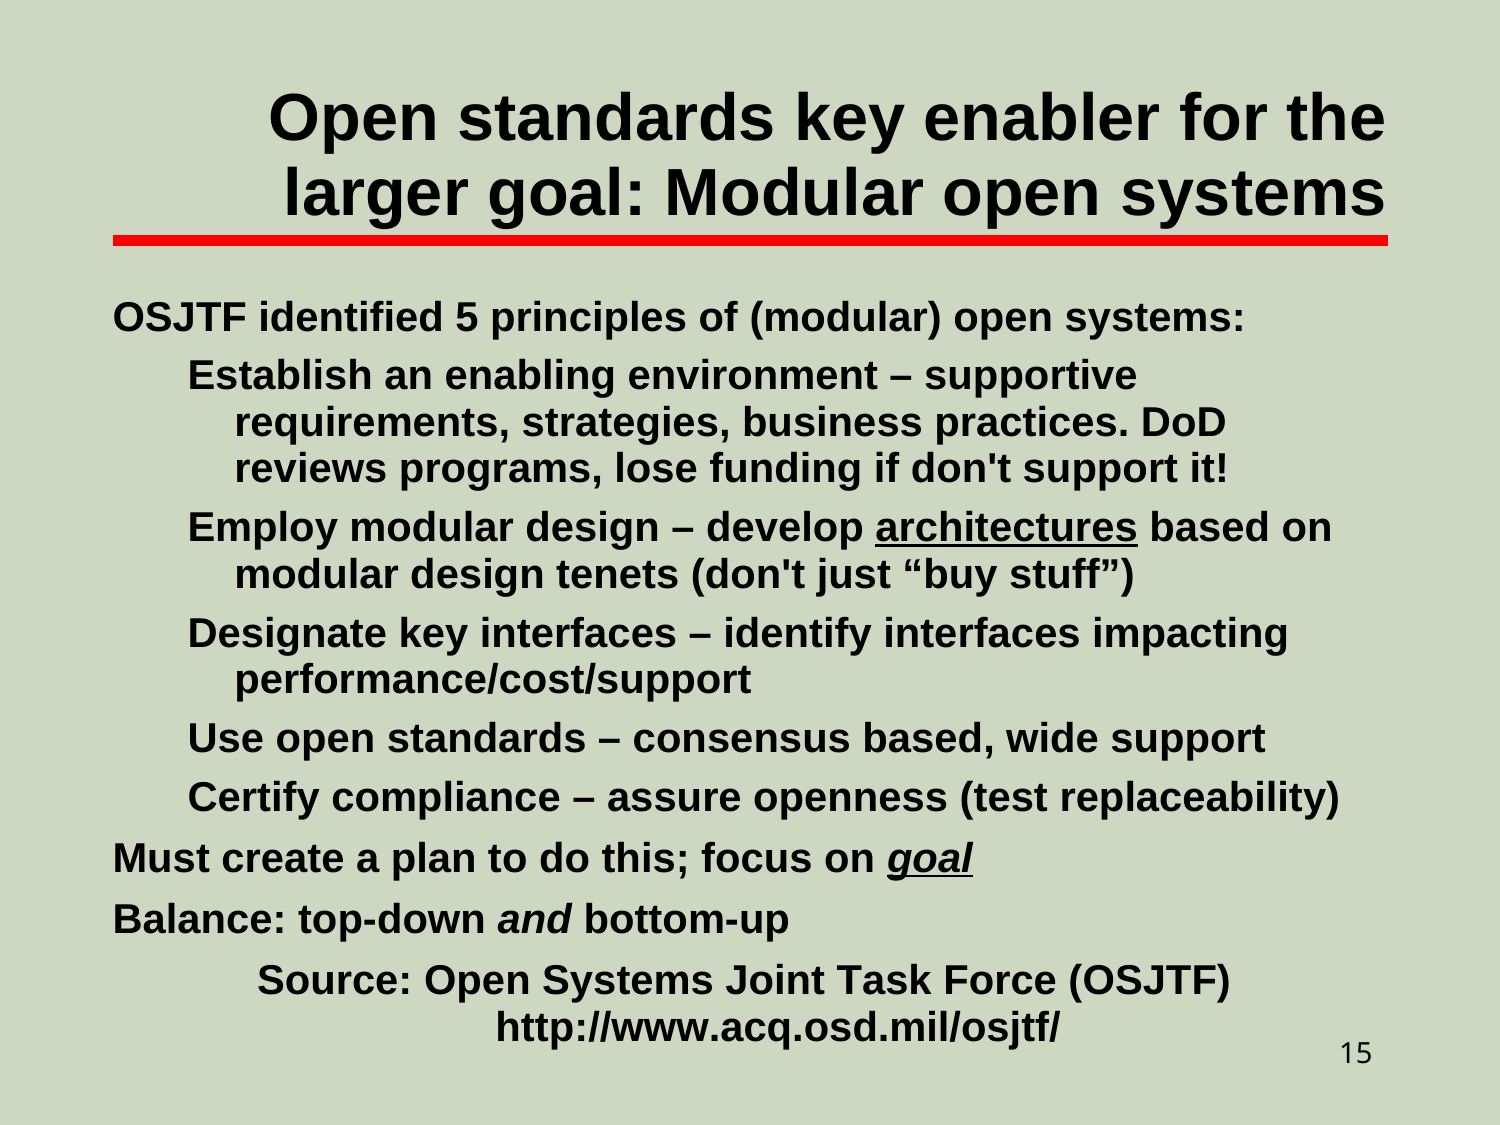

# Open standards key enabler for the larger goal: Modular open systems
OSJTF identified 5 principles of (modular) open systems:
Establish an enabling environment – supportive requirements, strategies, business practices. DoD reviews programs, lose funding if don't support it!
Employ modular design – develop architectures based on modular design tenets (don't just “buy stuff”)
Designate key interfaces – identify interfaces impacting performance/cost/support
Use open standards – consensus based, wide support
Certify compliance – assure openness (test replaceability)
Must create a plan to do this; focus on goal
Balance: top-down and bottom-up
Source: Open Systems Joint Task Force (OSJTF)
http://www.acq.osd.mil/osjtf/